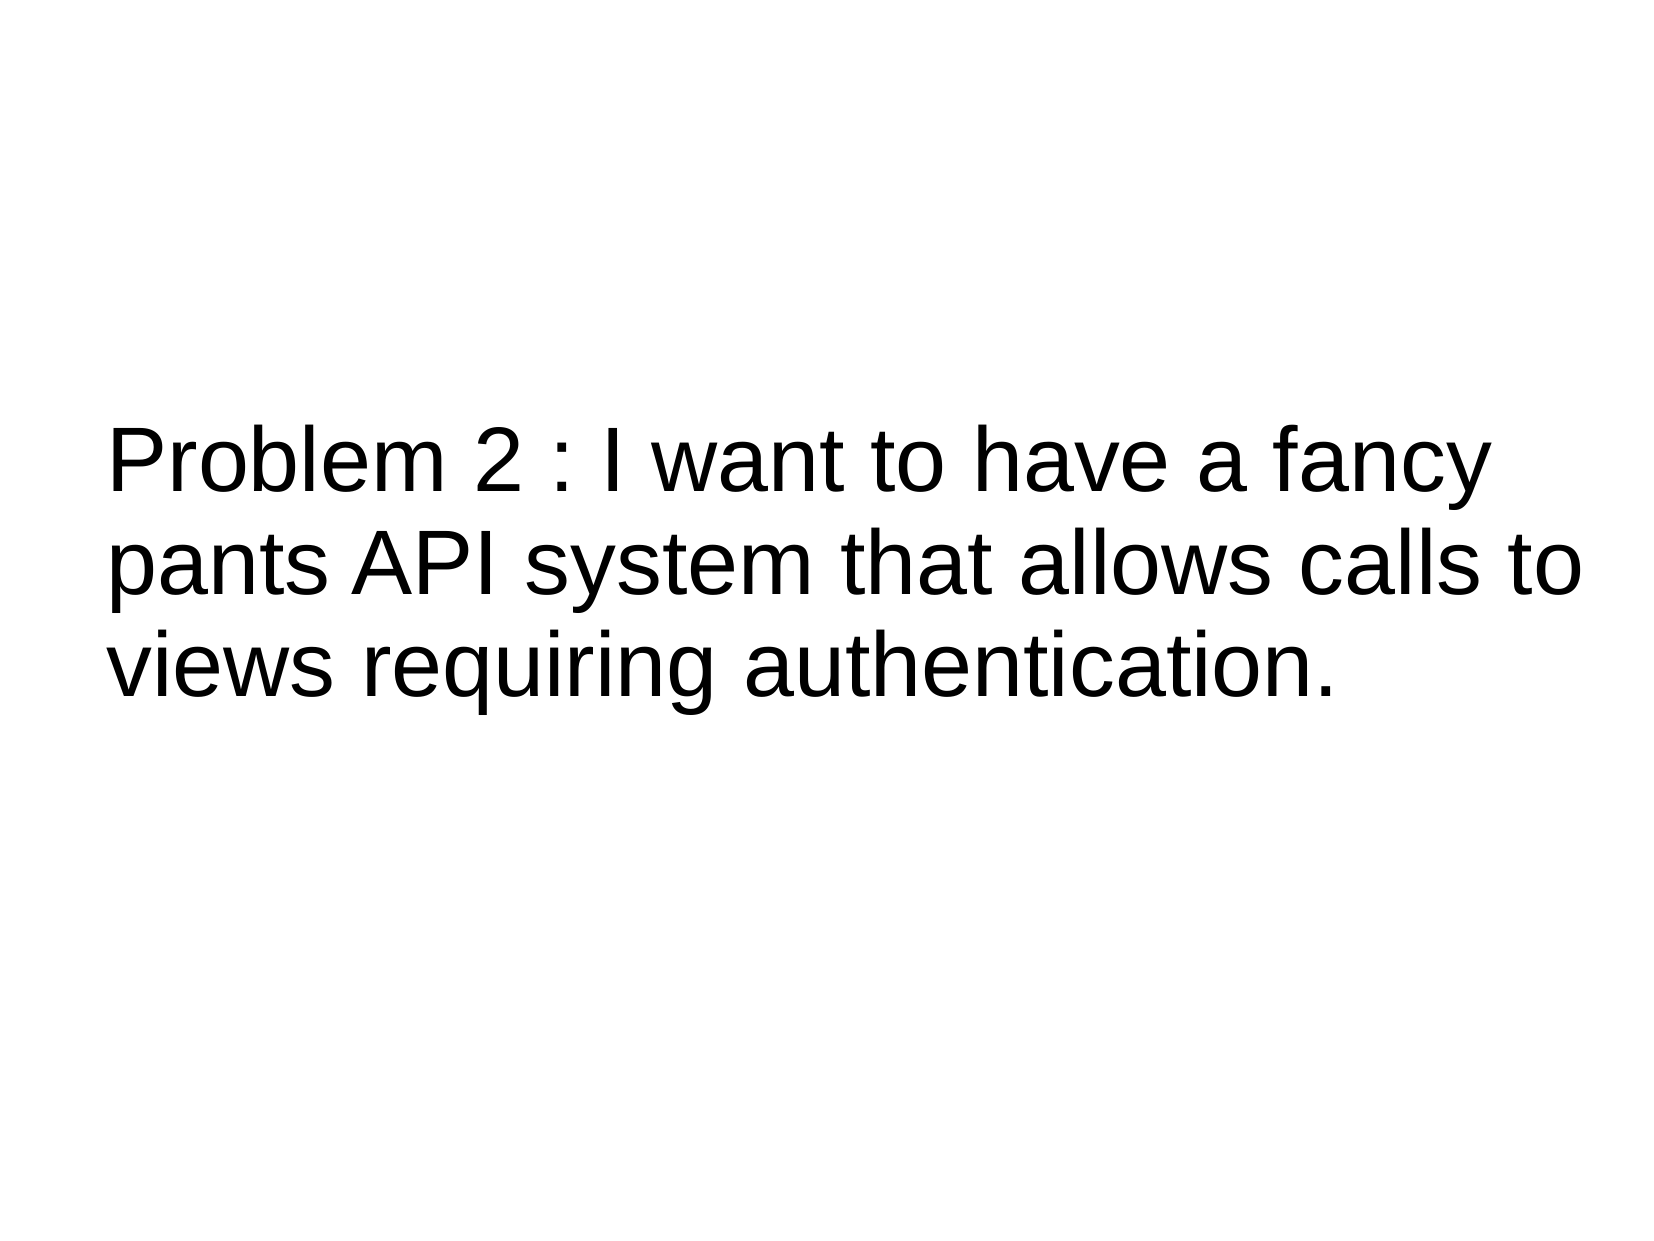

# Problem 2 : I want to have a fancy pants API system that allows calls to views requiring authentication.